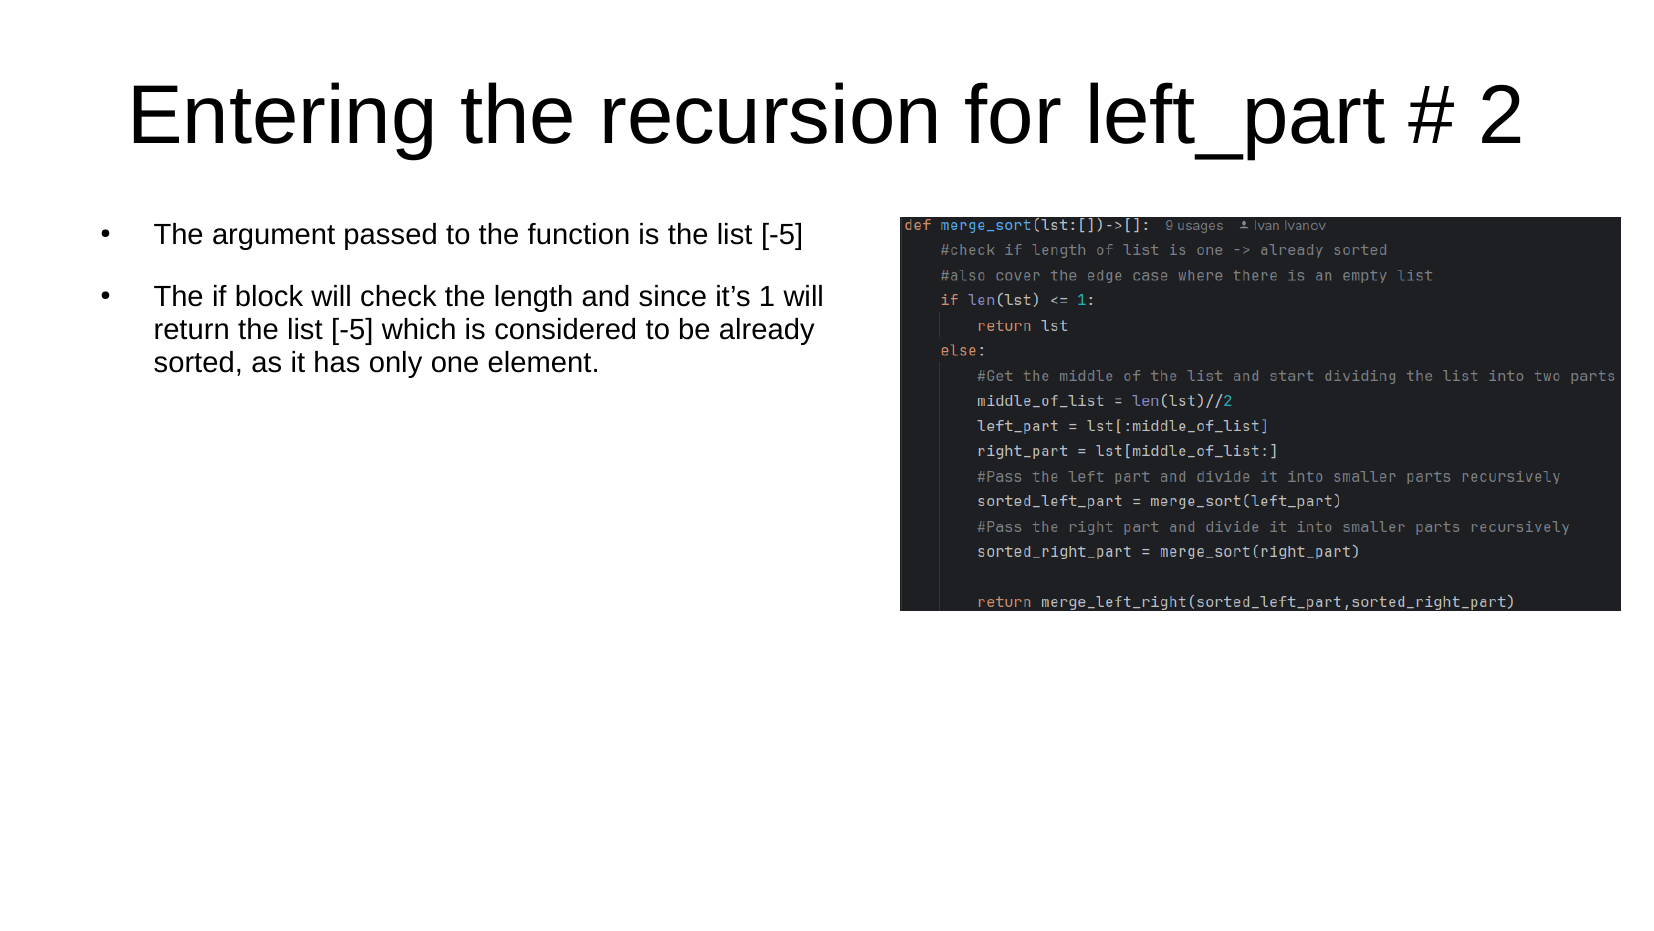

# Entering the recursion for left_part # 2
The argument passed to the function is the list [-5]
The if block will check the length and since it’s 1 will
return the list [-5] which is considered to be already
sorted, as it has only one element.